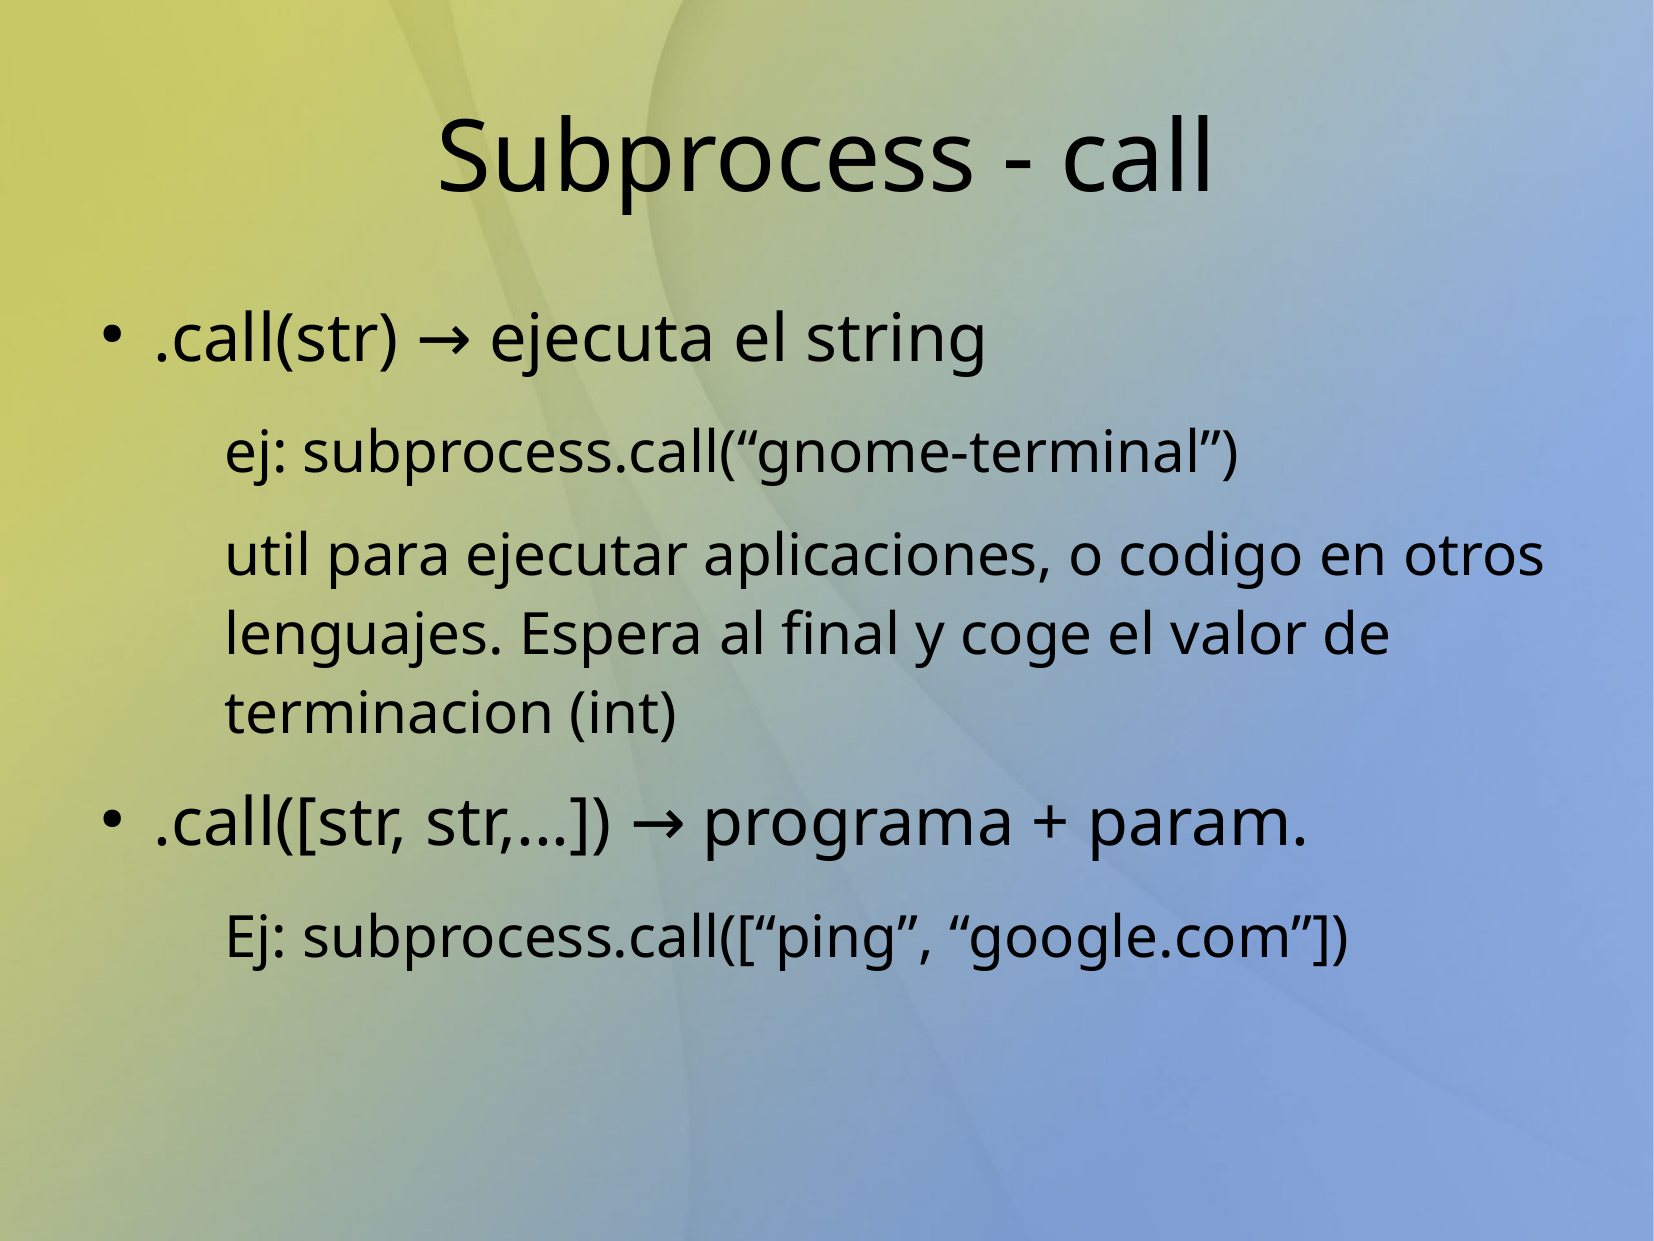

# Subprocess - call
.call(str) → ejecuta el string
ej: subprocess.call(“gnome-terminal”)
util para ejecutar aplicaciones, o codigo en otros lenguajes. Espera al final y coge el valor de terminacion (int)
.call([str, str,...]) → programa + param.
Ej: subprocess.call([“ping”, “google.com”])